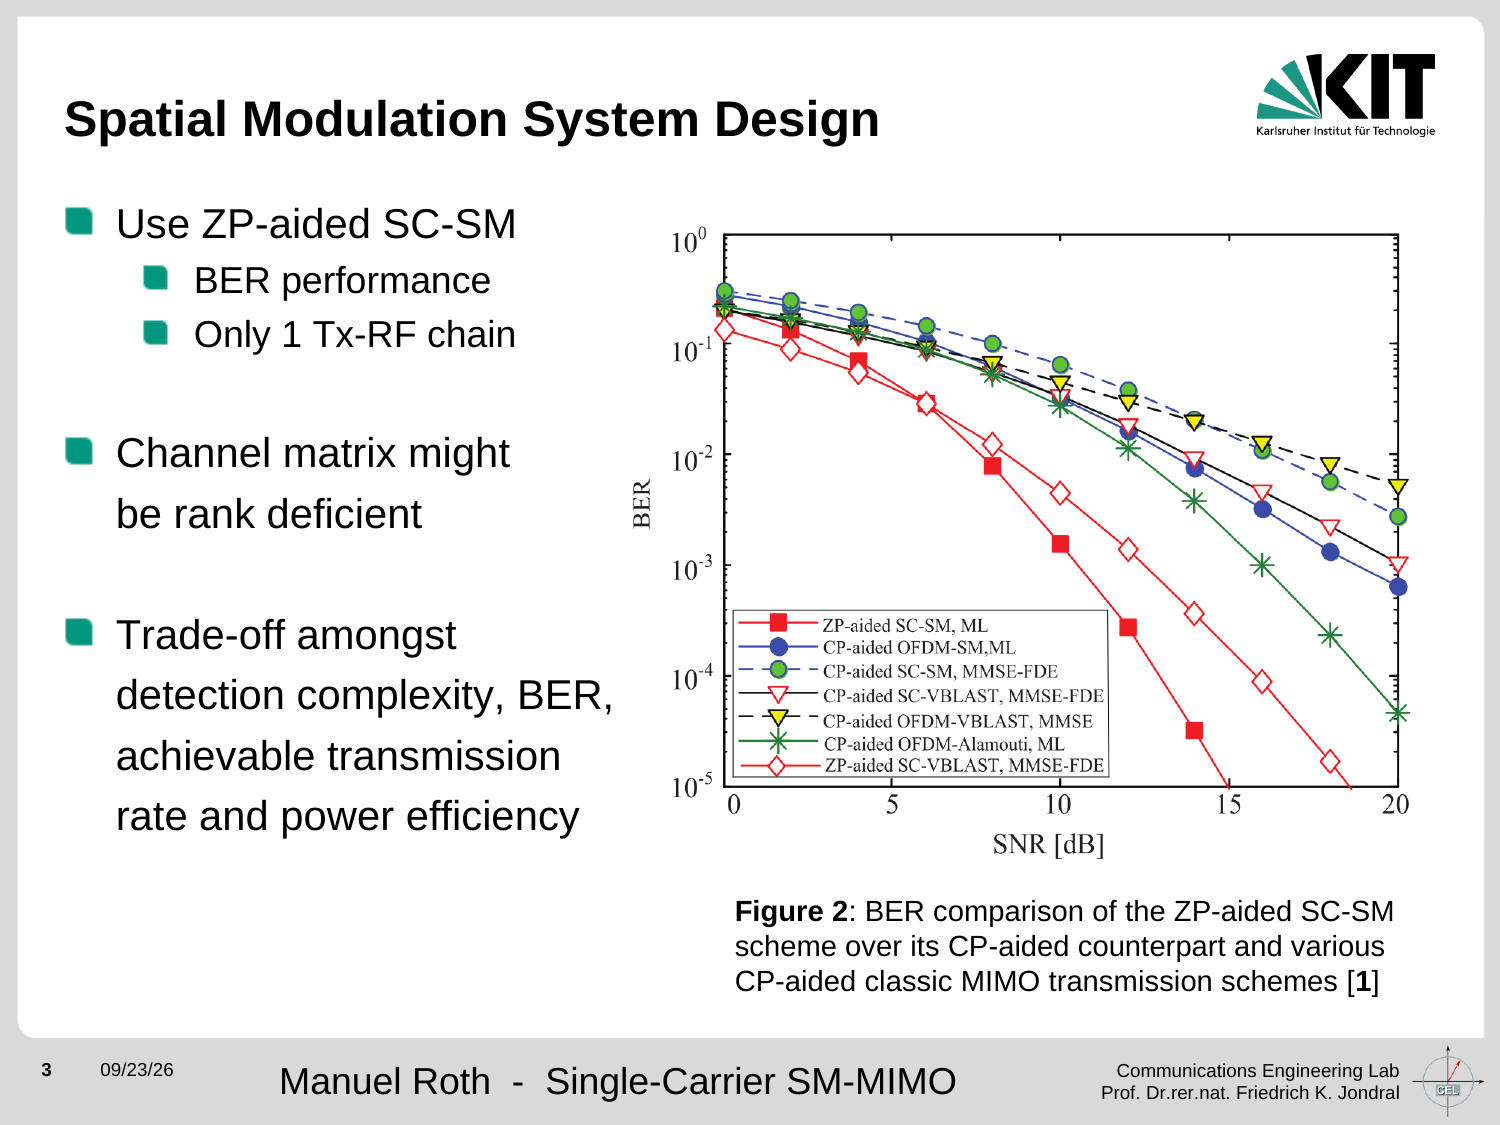

# Spatial Modulation System Design
Use ZP-aided SC-SM
BER performance
Only 1 Tx-RF chain
Channel matrix might
be rank deficient
Trade-off amongst
detection complexity, BER,
achievable transmission
rate and power efficiency
Figure 2: BER comparison of the ZP-aided SC-SM scheme over its CP-aided counterpart and various CP-aided classic MIMO transmission schemes [1]
Manuel Roth - Single-Carrier SM-MIMO